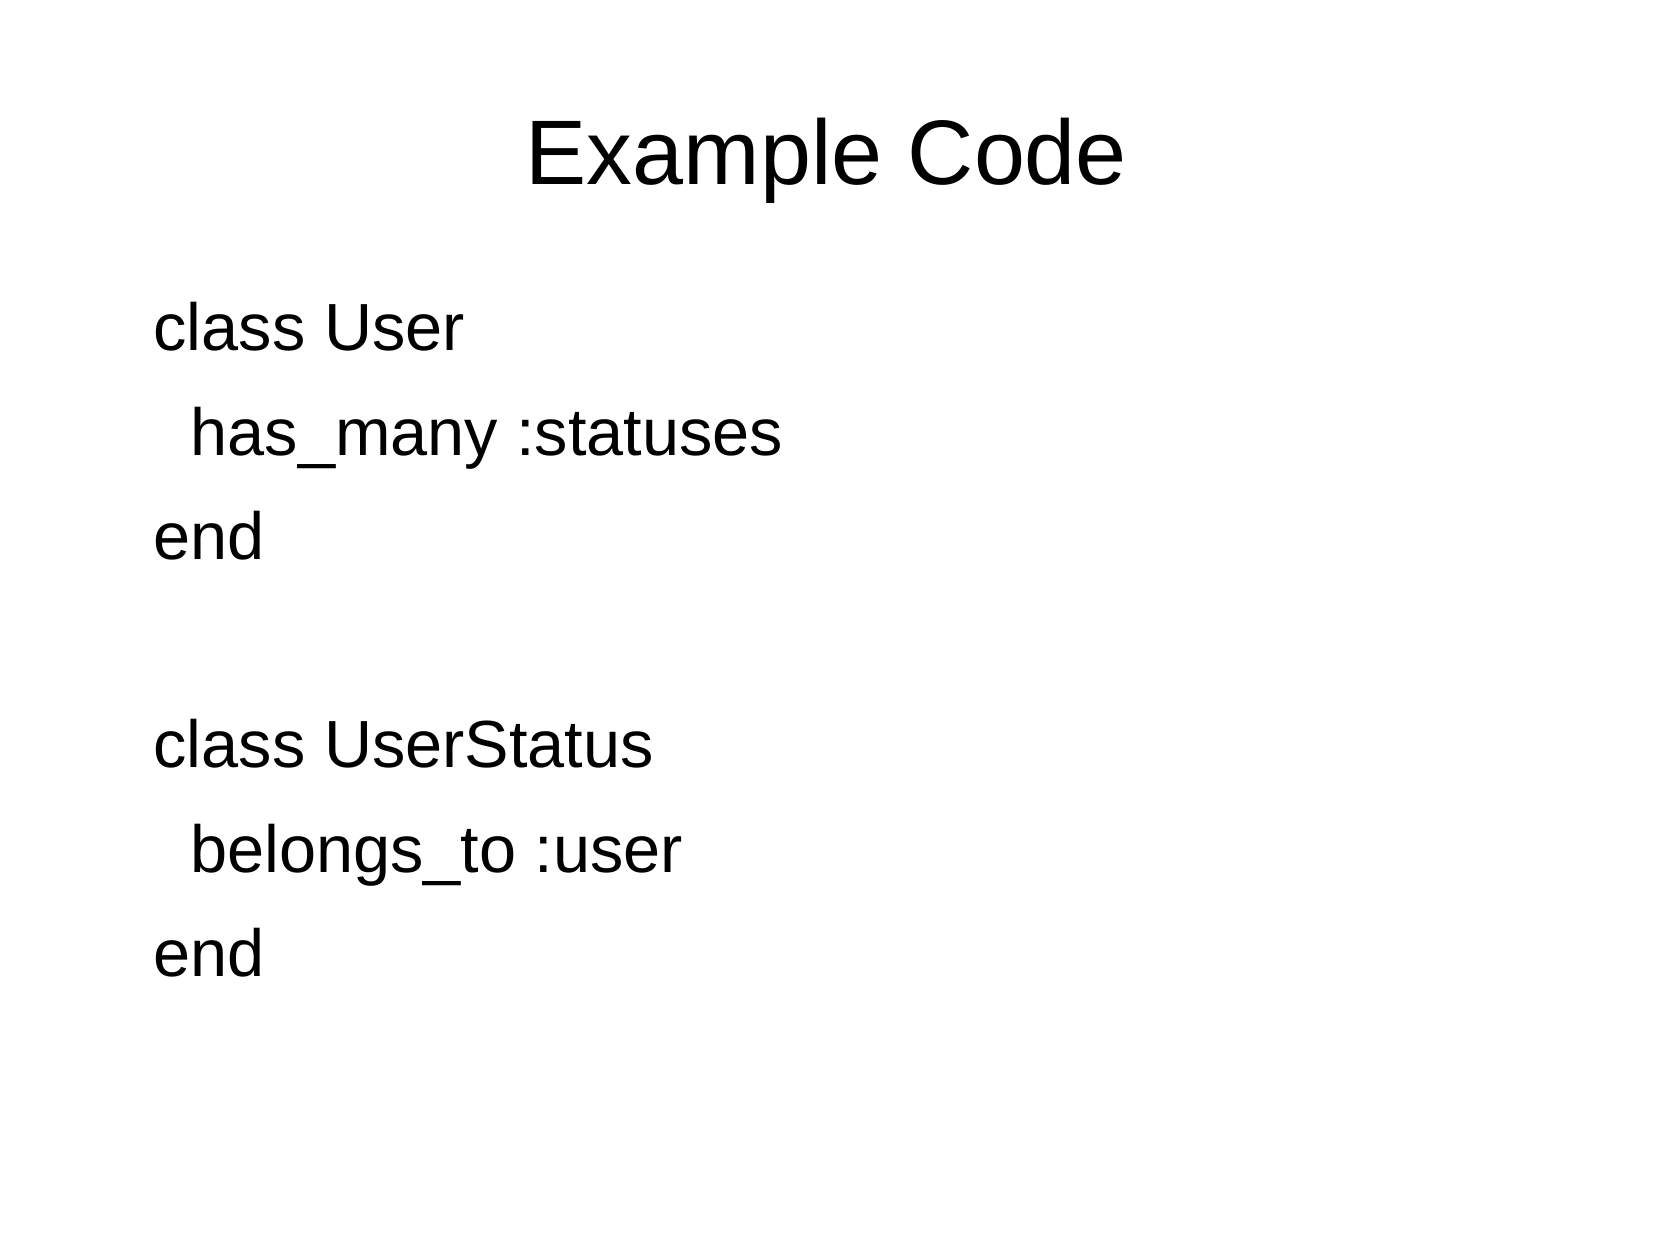

# Example Code
class User
 has_many :statuses
end
class UserStatus
 belongs_to :user
end